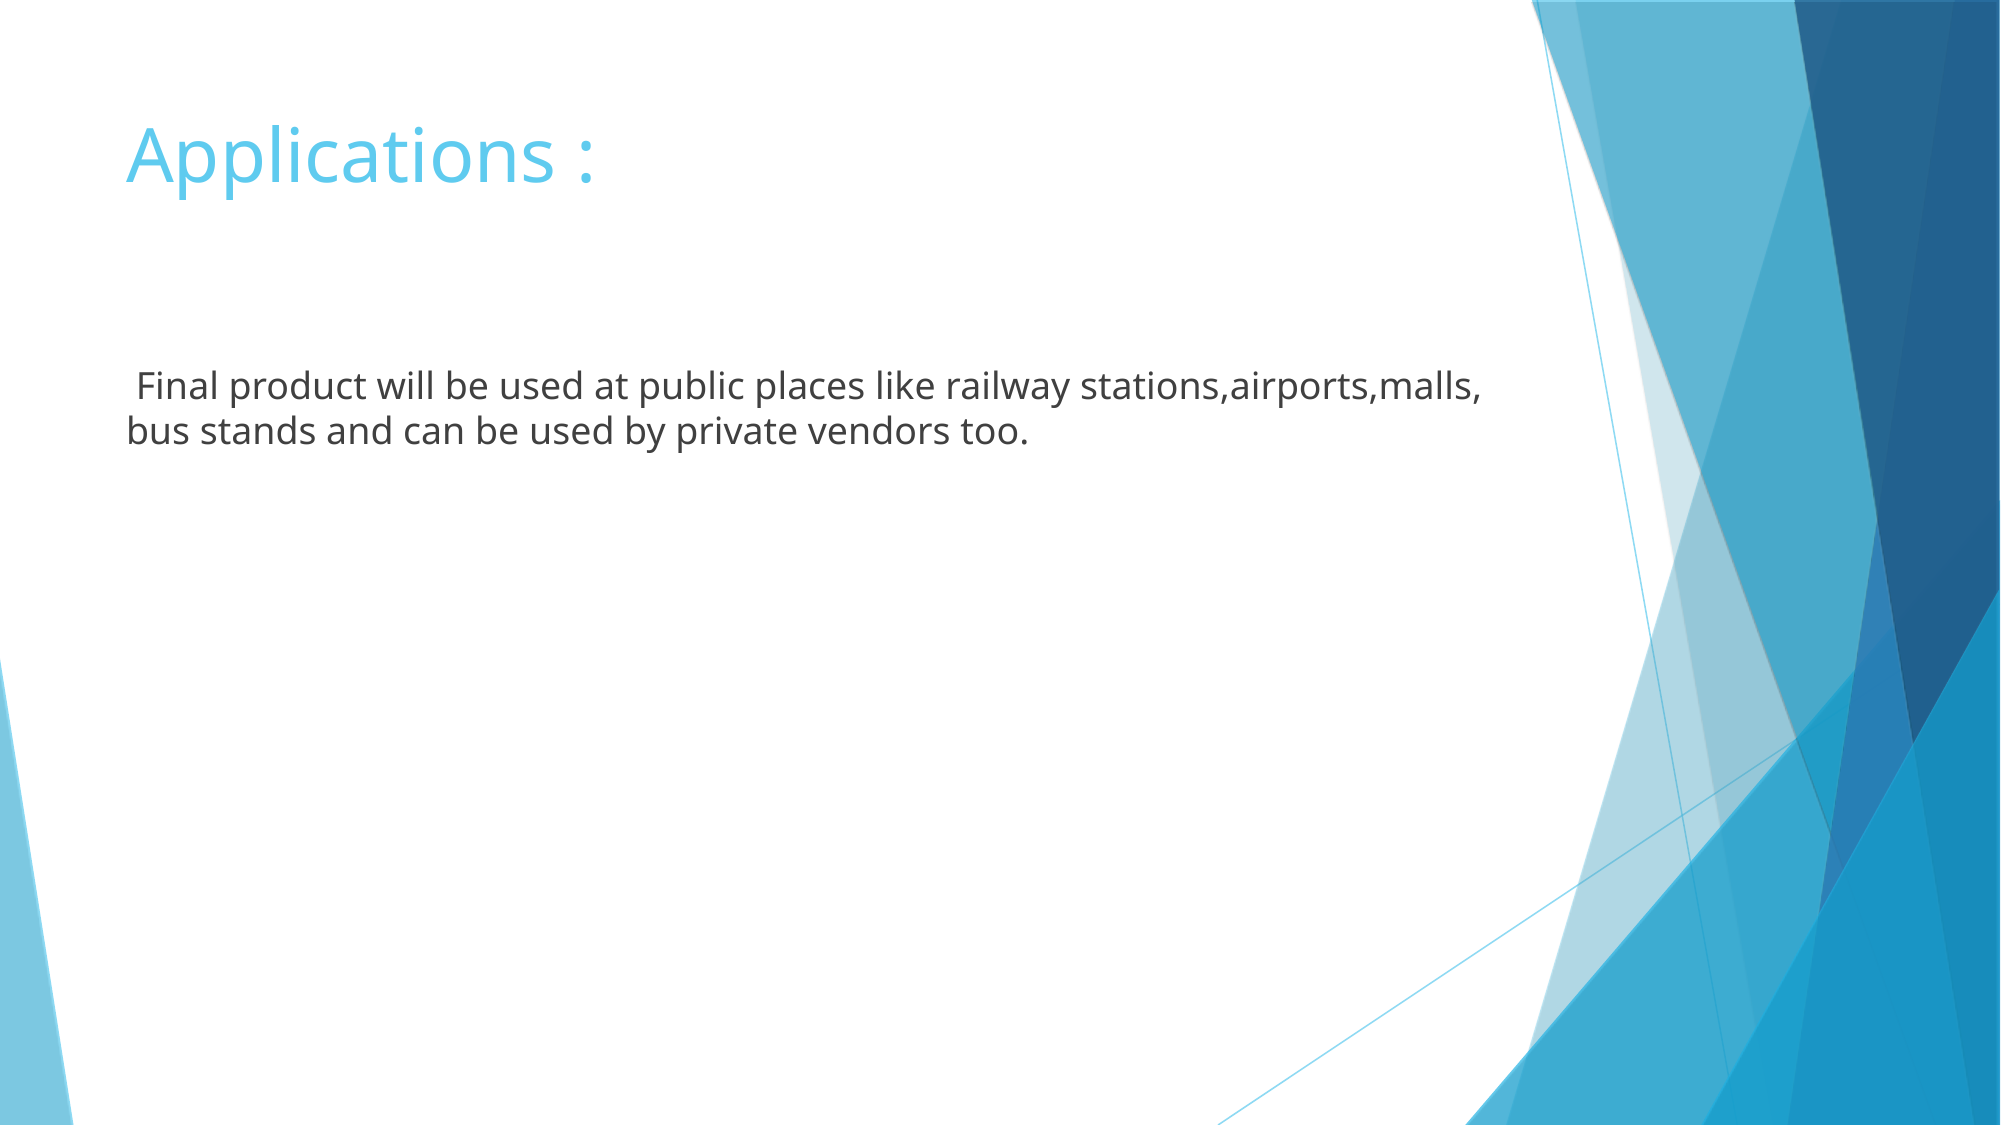

# Applications :
 Final product will be used at public places like railway stations,airports,malls, bus stands and can be used by private vendors too.